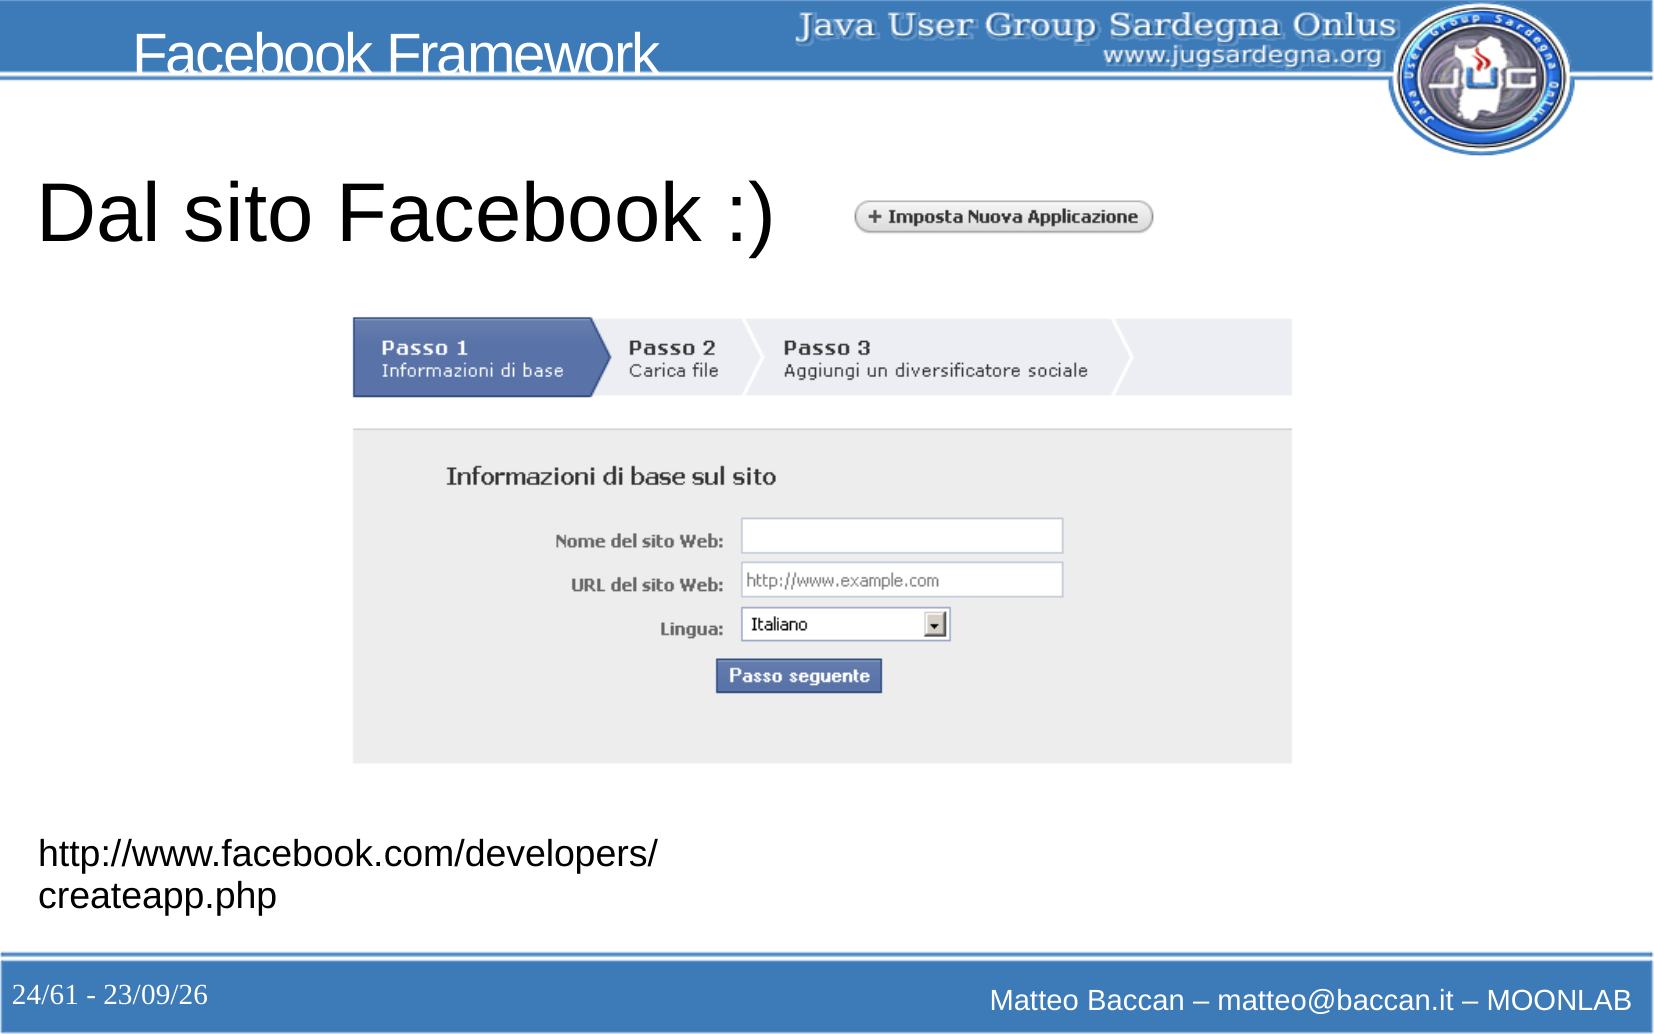

# Facebook Framework
Dal sito Facebook :)
http://www.facebook.com/developers/createapp.php
24